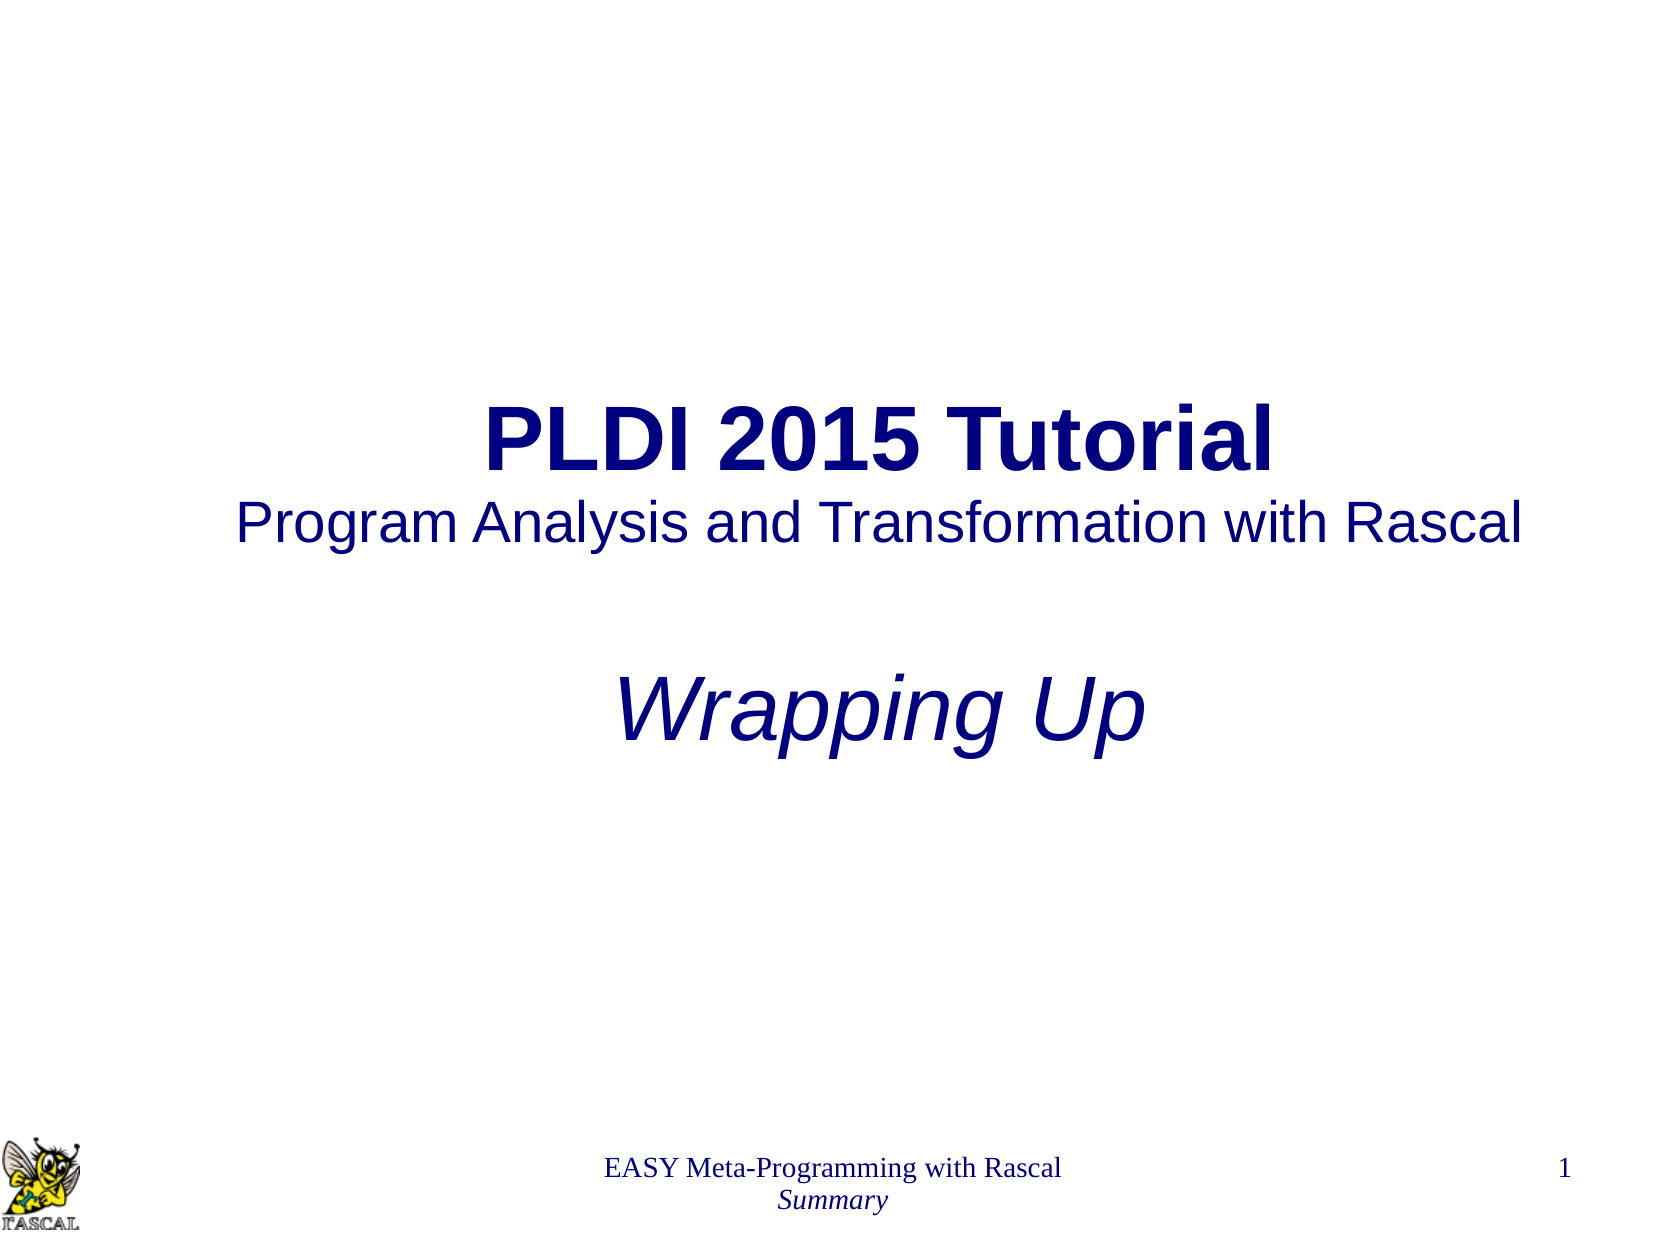

# PLDI 2015 Tutorial Program Analysis and Transformation with Rascal Wrapping Up
1